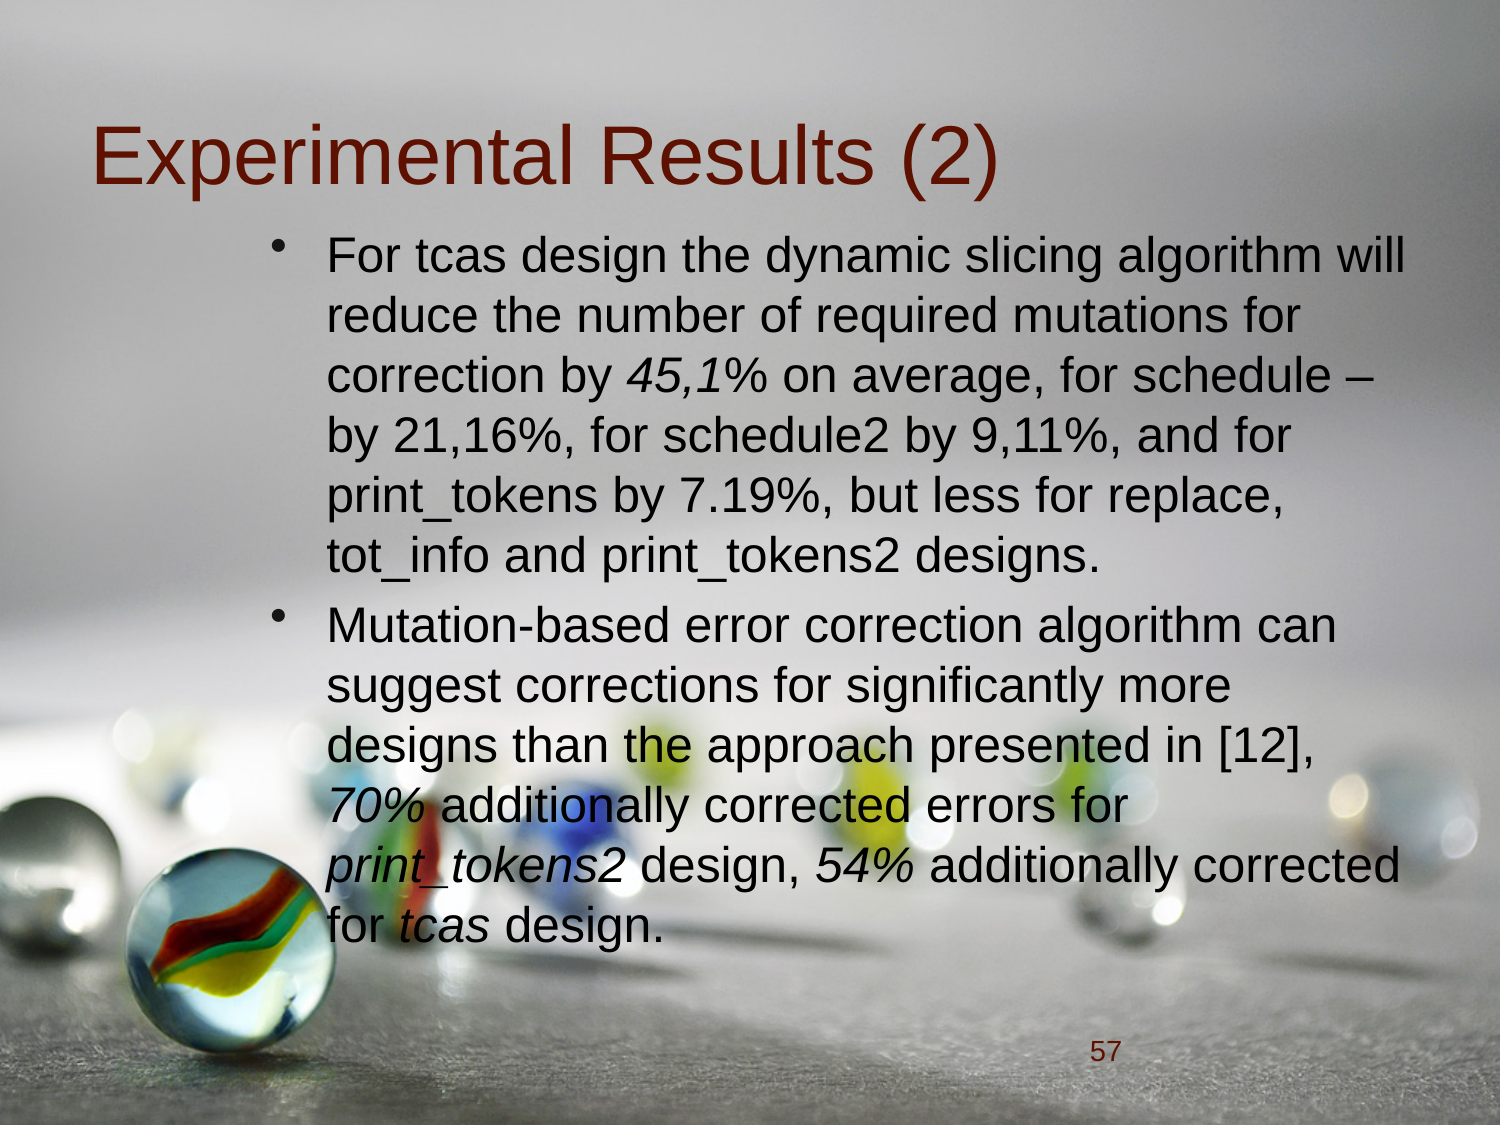

# Experimental Results (2)
For tcas design the dynamic slicing algorithm will reduce the number of required mutations for correction by 45,1% on average, for schedule – by 21,16%, for schedule2 by 9,11%, and for print_tokens by 7.19%, but less for replace, tot_info and print_tokens2 designs.
Mutation-based error correction algorithm can suggest corrections for significantly more designs than the approach presented in [12], 70% additionally corrected errors for print_tokens2 design, 54% additionally corrected for tcas design.
Tallinn, 01.01.2016
57